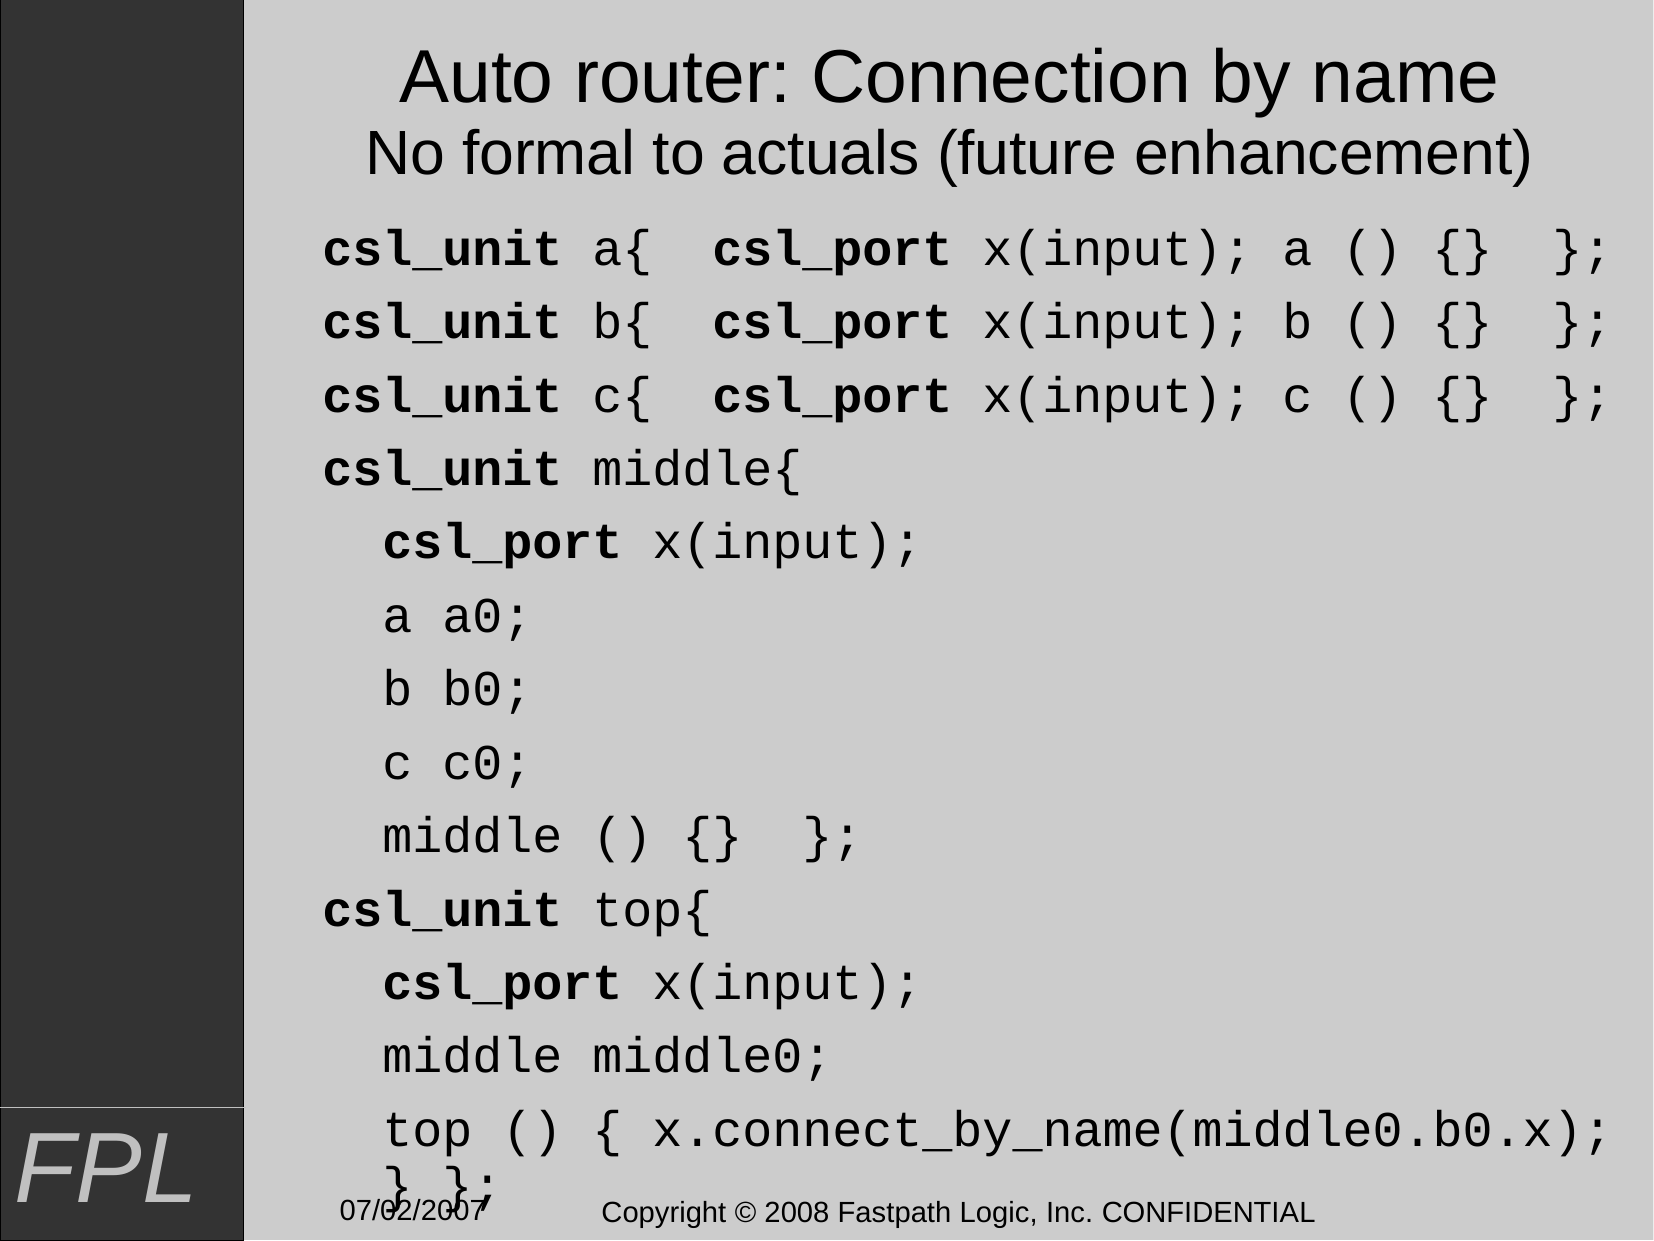

# Auto router: Connection by name No formal to actuals (future enhancement)
csl_unit a{ csl_port x(input); a () {} };
csl_unit b{ csl_port x(input); b () {} };
csl_unit c{ csl_port x(input); c () {} };
csl_unit middle{
 csl_port x(input);
 a a0;
 b b0;
 c c0;
 middle () {} };
csl_unit top{
 csl_port x(input);
 middle middle0;
 top () { x.connect_by_name(middle0.b0.x); } };
07/02/2007
© 2007 FASTPATH LOGIC INC.